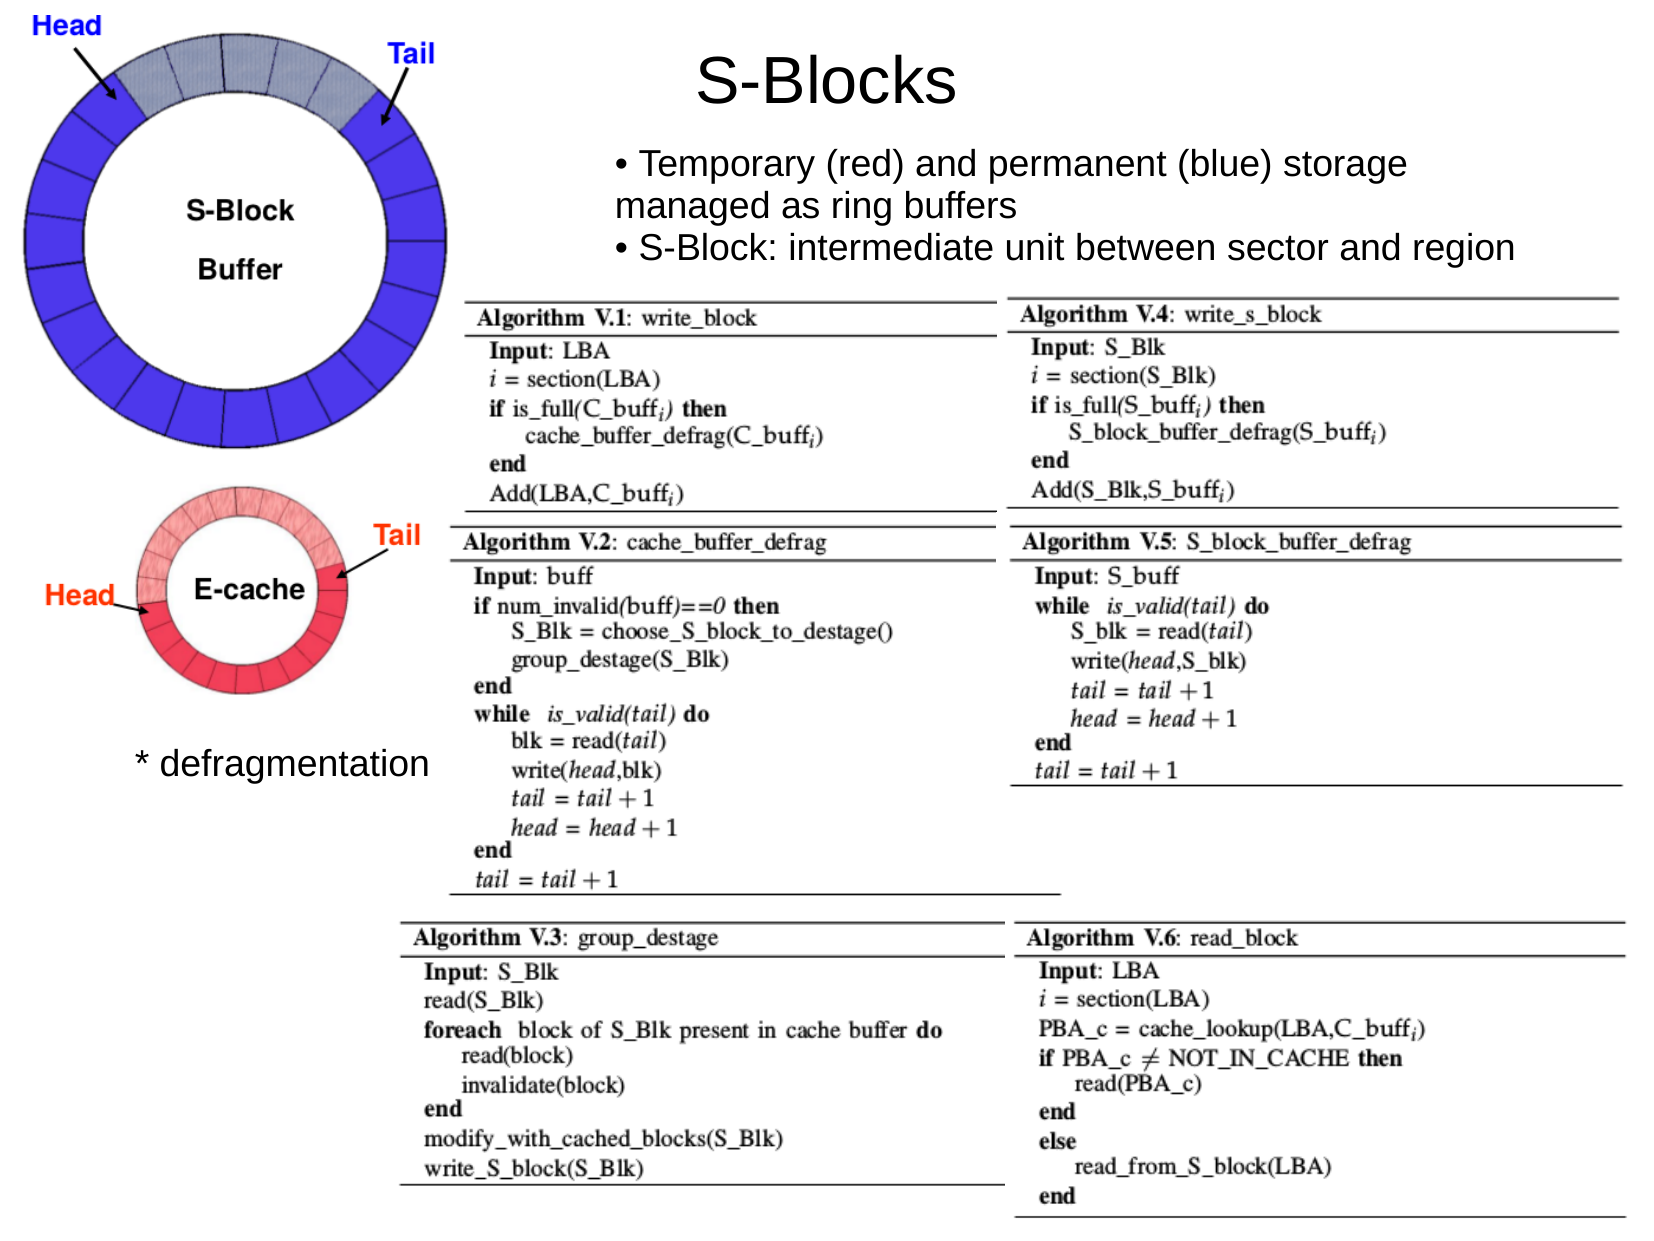

S-Blocks
• Temporary (red) and permanent (blue) storage
managed as ring buffers
• S-Block: intermediate unit between sector and region
* defragmentation